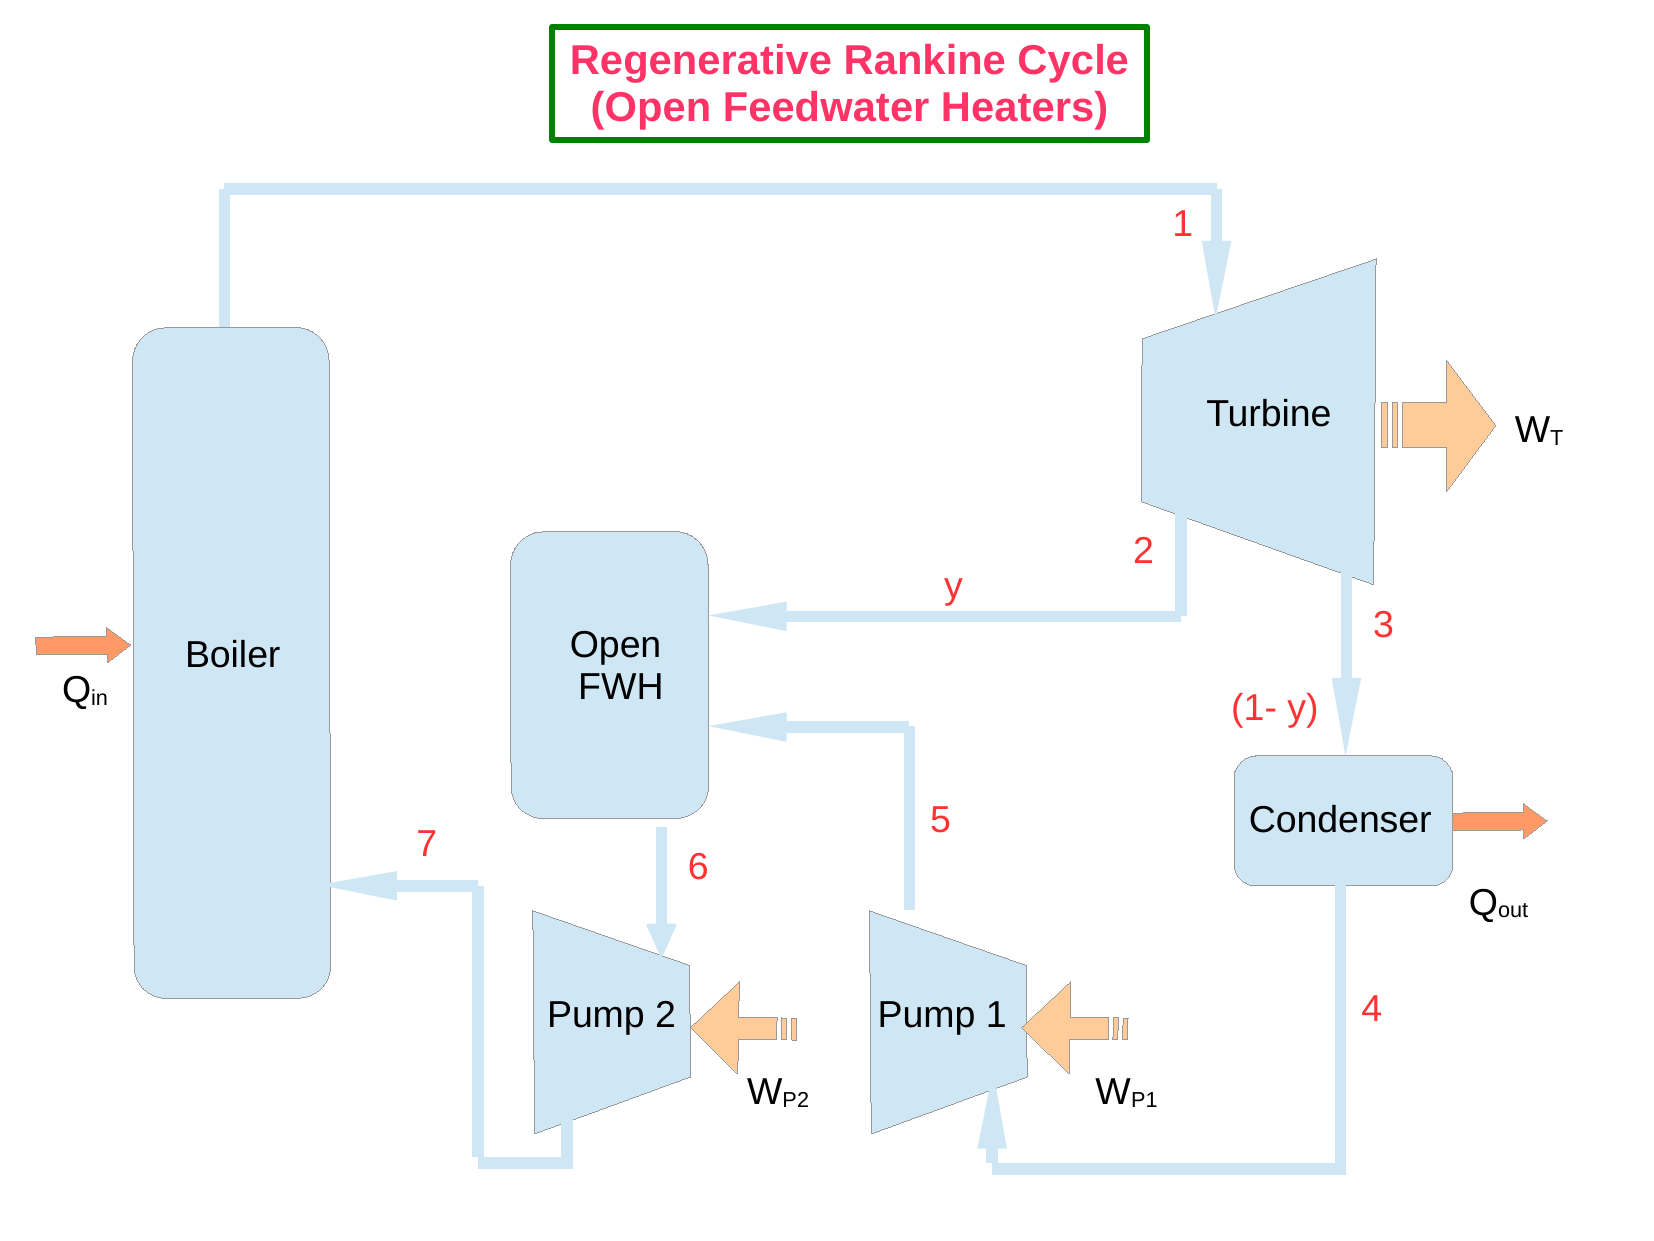

Regenerative Rankine Cycle
(Open Feedwater Heaters)
1
Turbine
WT
2
y
3
Open
FWH
Boiler
Qin
(1- y)
5
Condenser
7
6
Qout
4
Pump 1
Pump 2
WP2
WP1